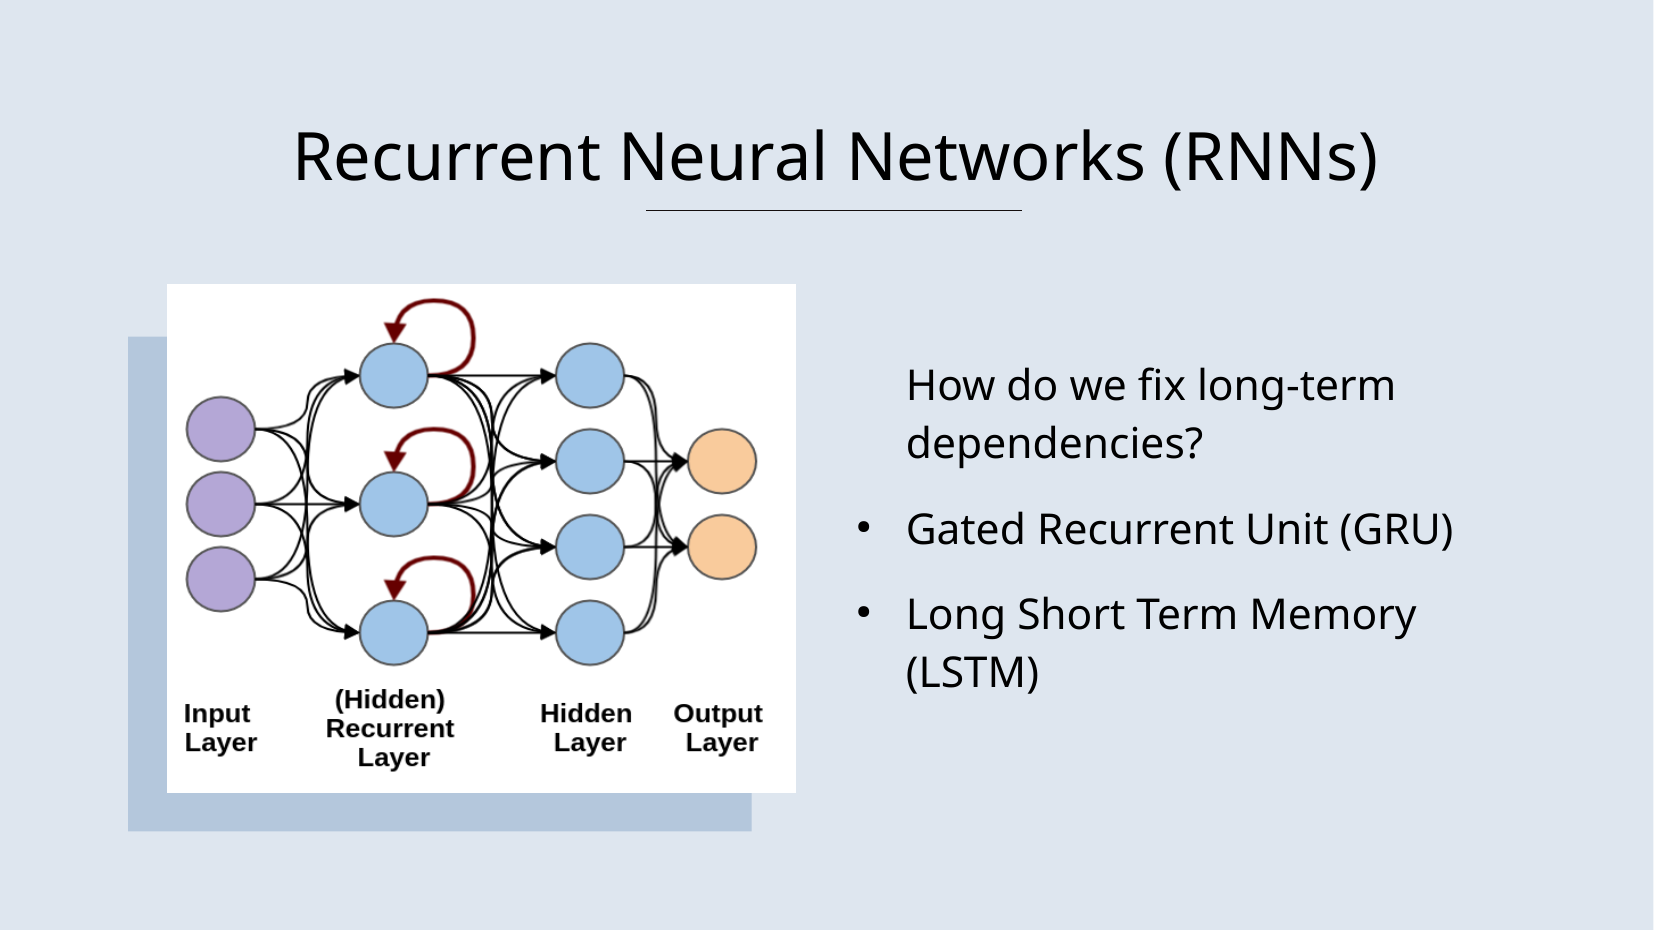

# Recurrent Neural Networks (RNNs)
How do we fix long-term dependencies?
Gated Recurrent Unit (GRU)
Long Short Term Memory (LSTM)